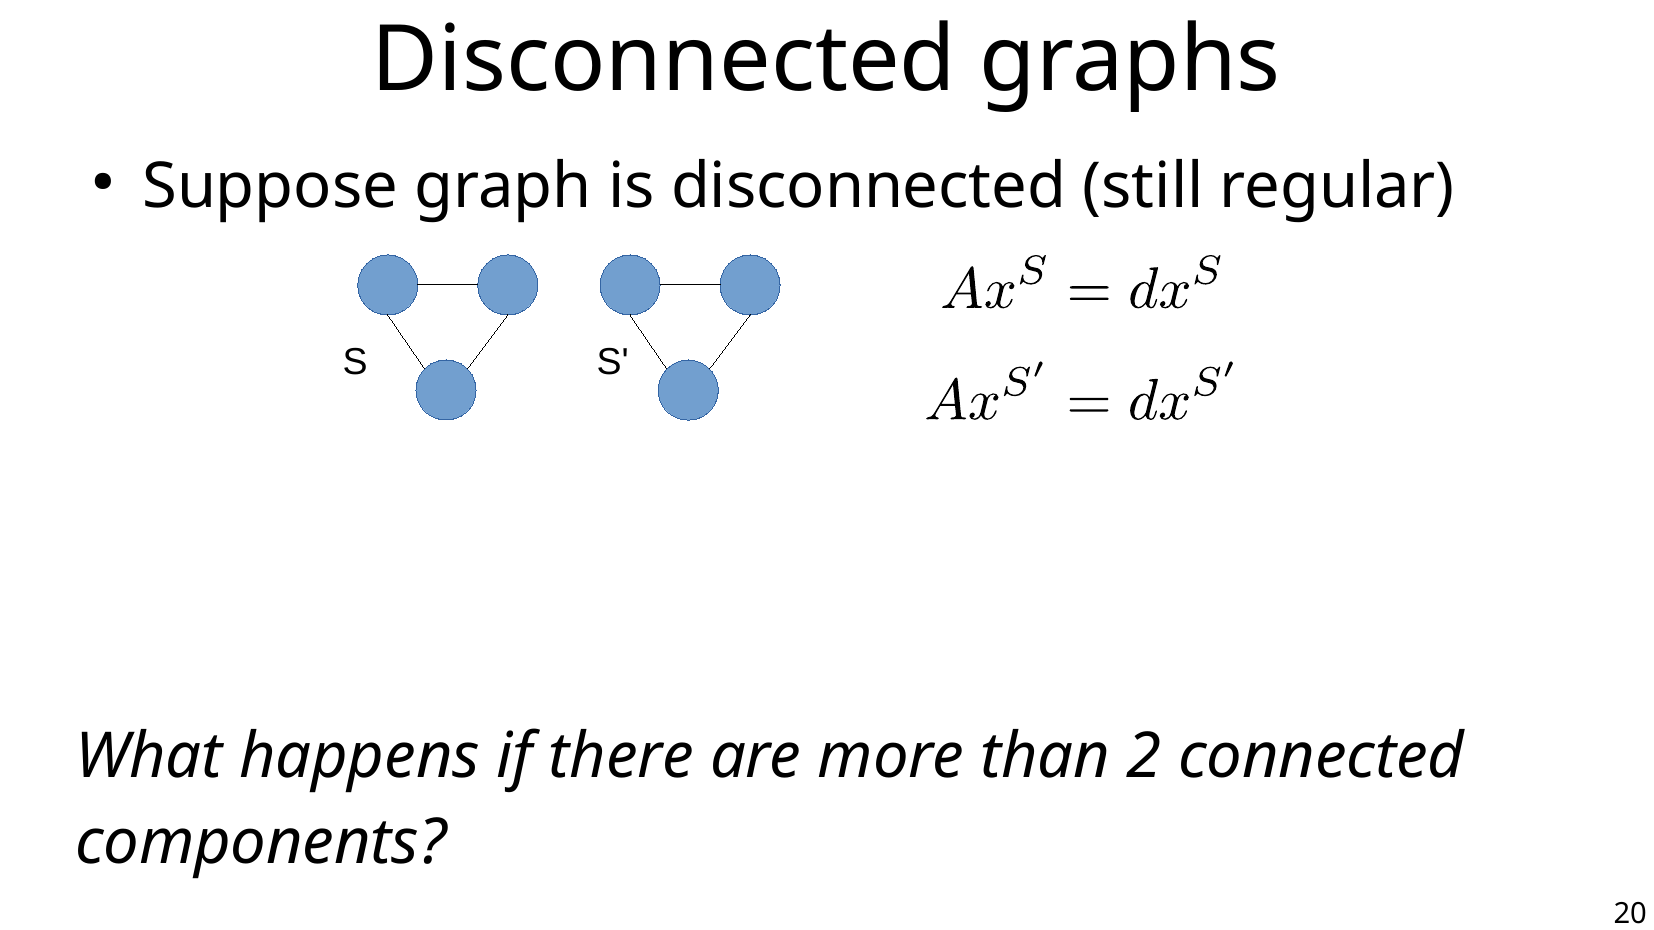

# Disconnected graphs
Suppose graph is disconnected (still regular)
What happens if there are more than 2 connected components?
S
S'
20